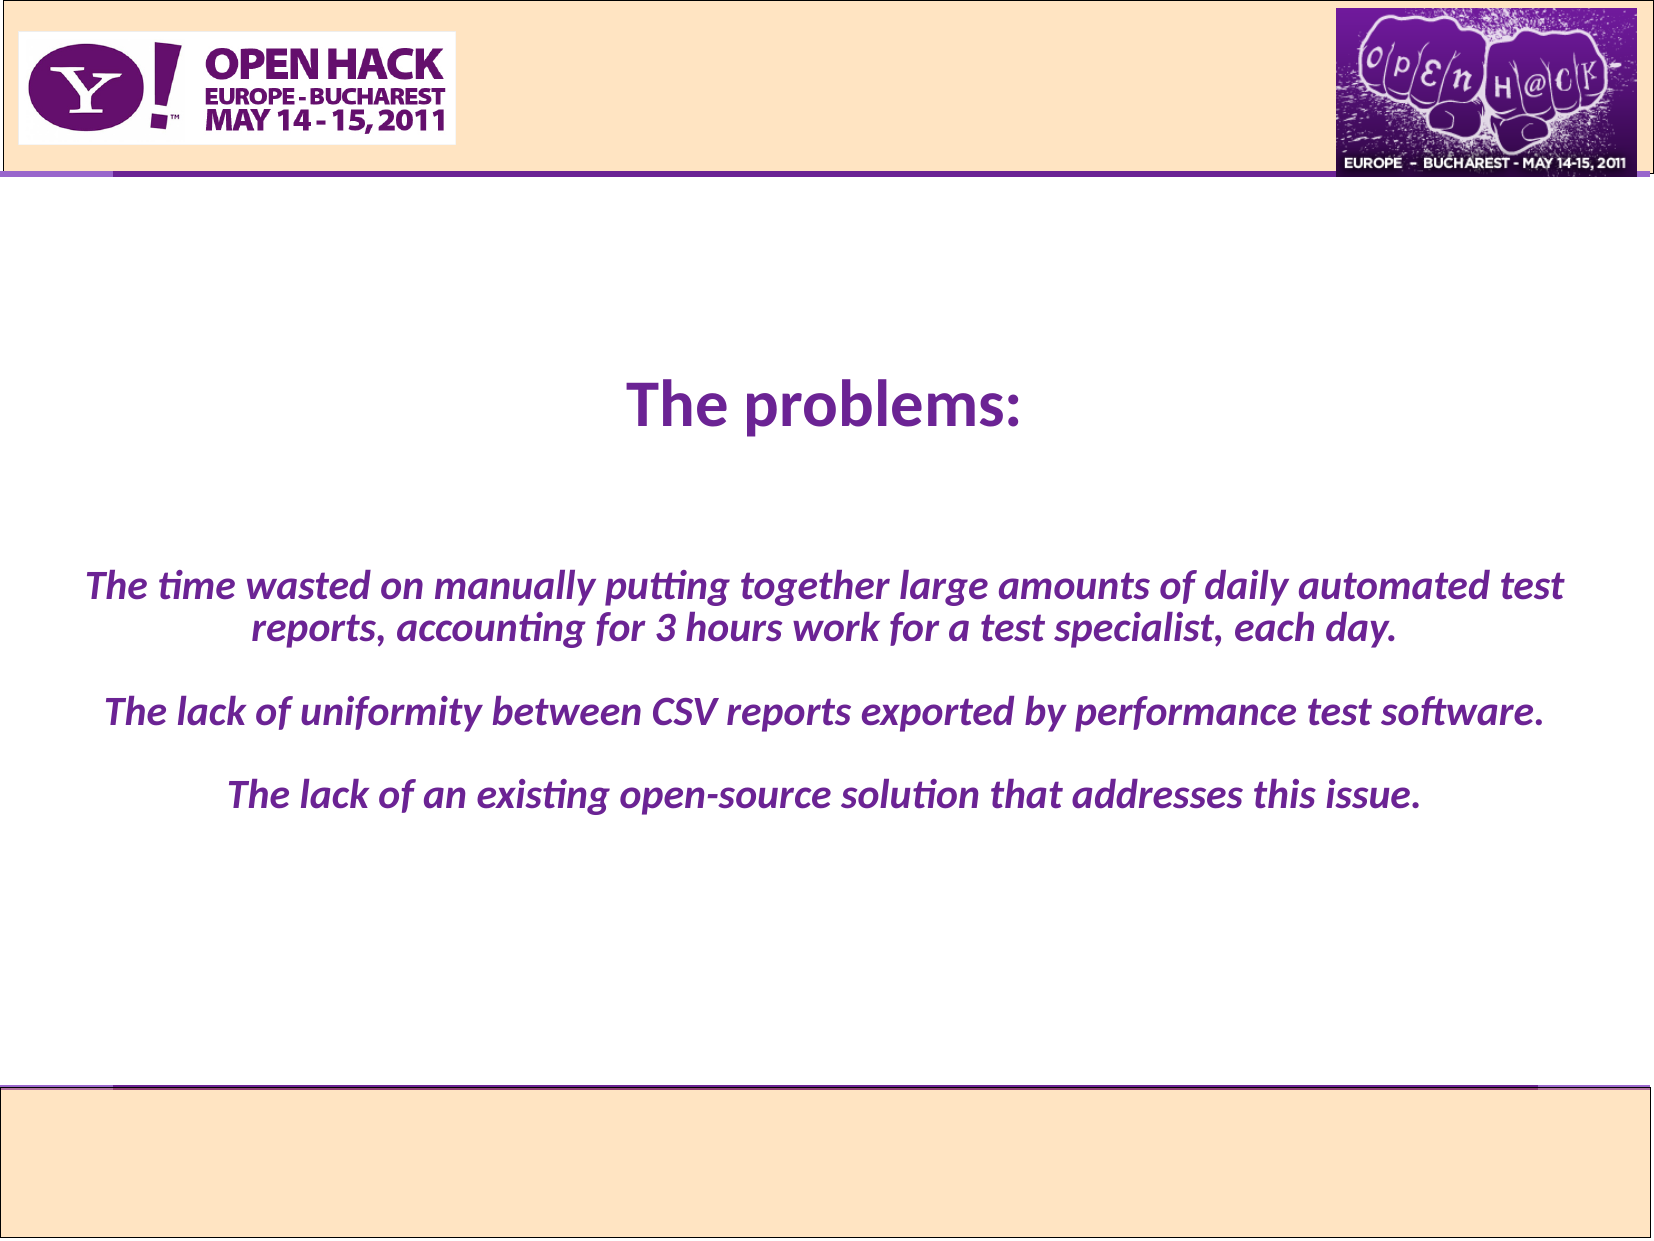

# The problems:
The time wasted on manually putting together large amounts of daily automated test reports, accounting for 3 hours work for a test specialist, each day.
The lack of uniformity between CSV reports exported by performance test software.
The lack of an existing open-source solution that addresses this issue.